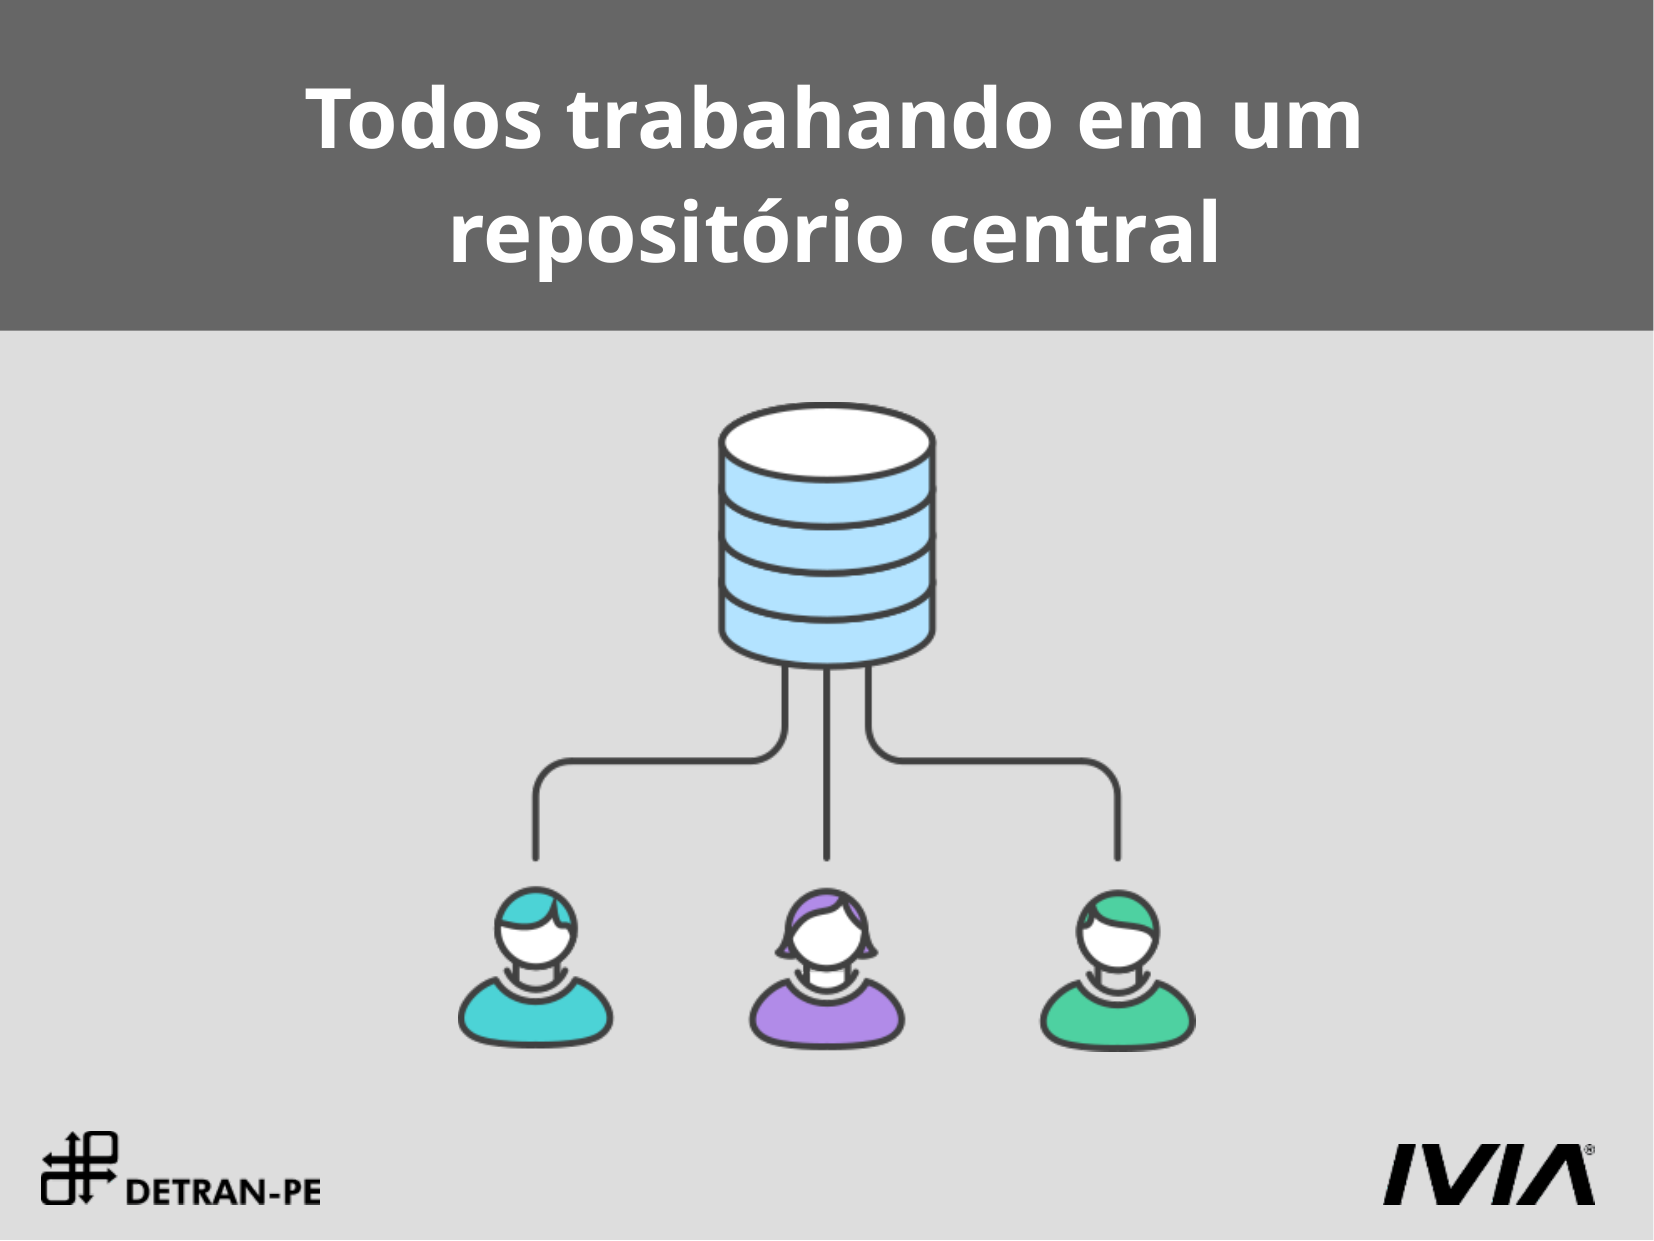

# Todos trabahando em um repositório central